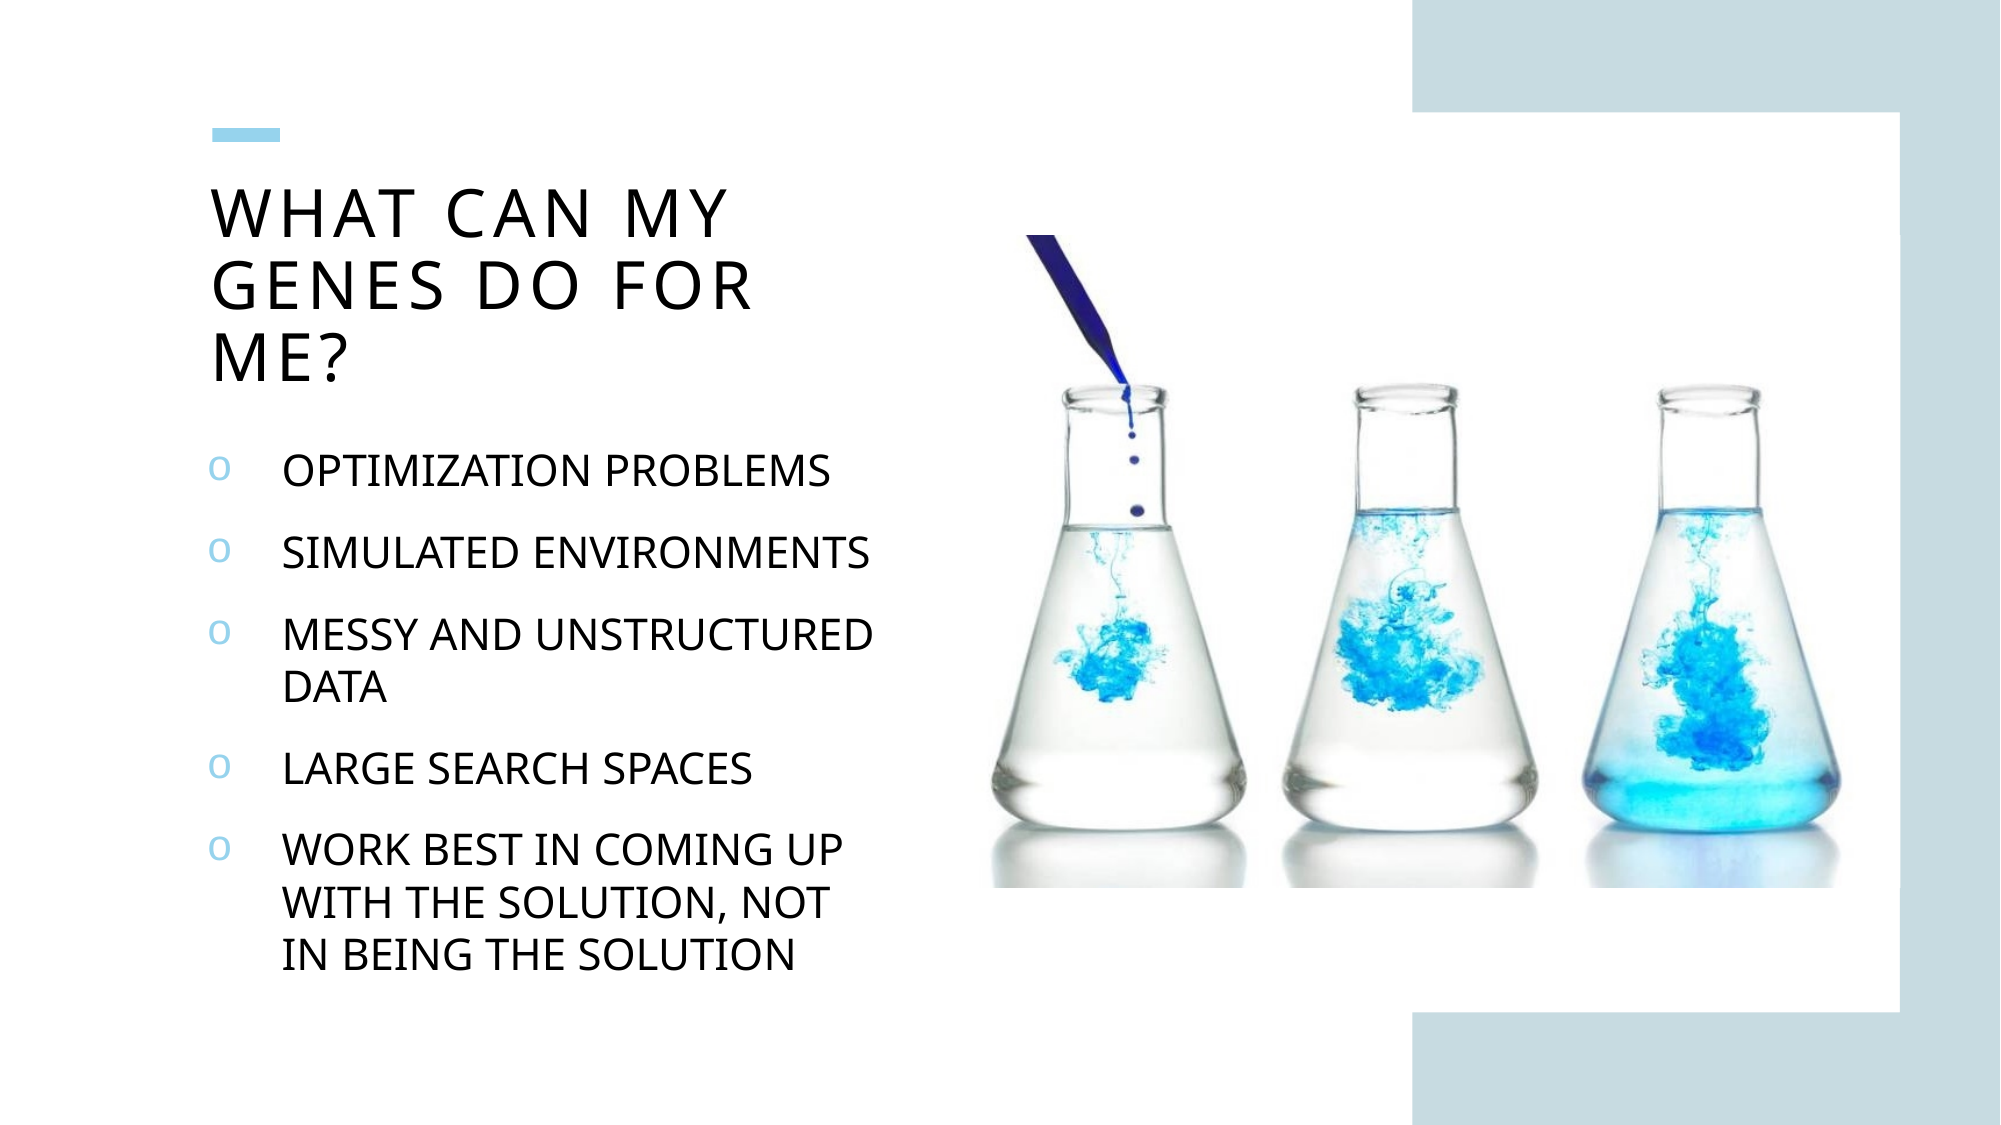

# What can my genes do for me?
Optimization problems
Simulated environments
Messy and unstructured data
Large search spaces
Work best in coming up with the solution, not in being the solution